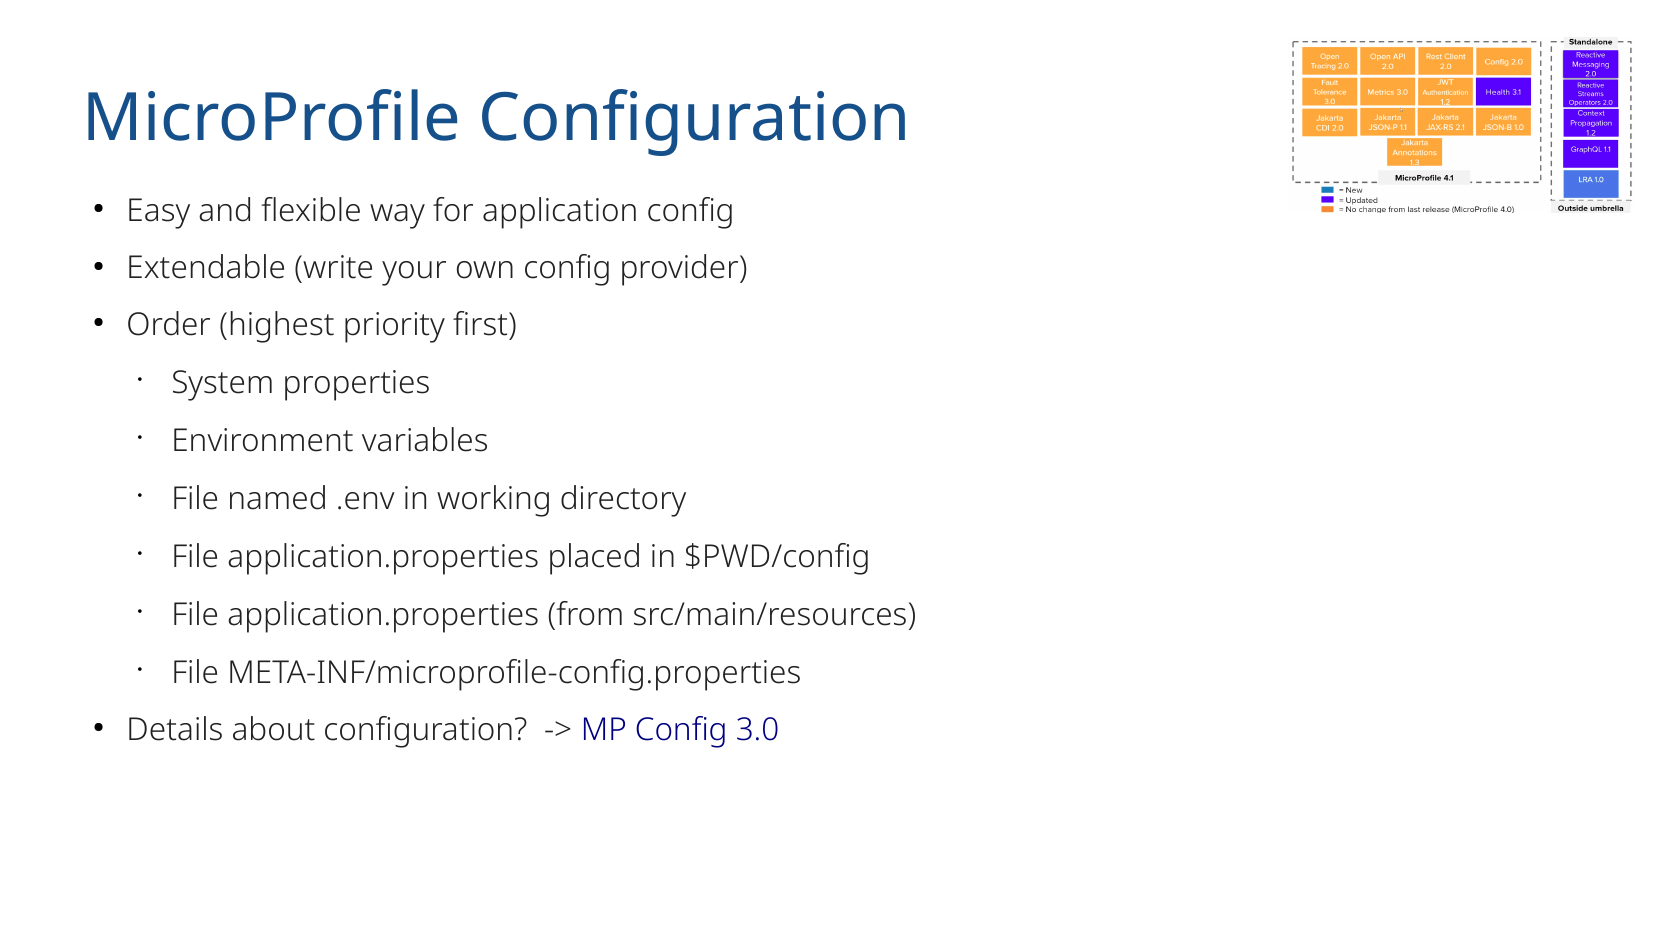

# MicroProfile Configuration
Easy and flexible way for application config
Extendable (write your own config provider)
Order (highest priority first)
System properties
Environment variables
File named .env in working directory
File application.properties placed in $PWD/config
File application.properties (from src/main/resources)
File META-INF/microprofile-config.properties
Details about configuration? -> MP Config 3.0